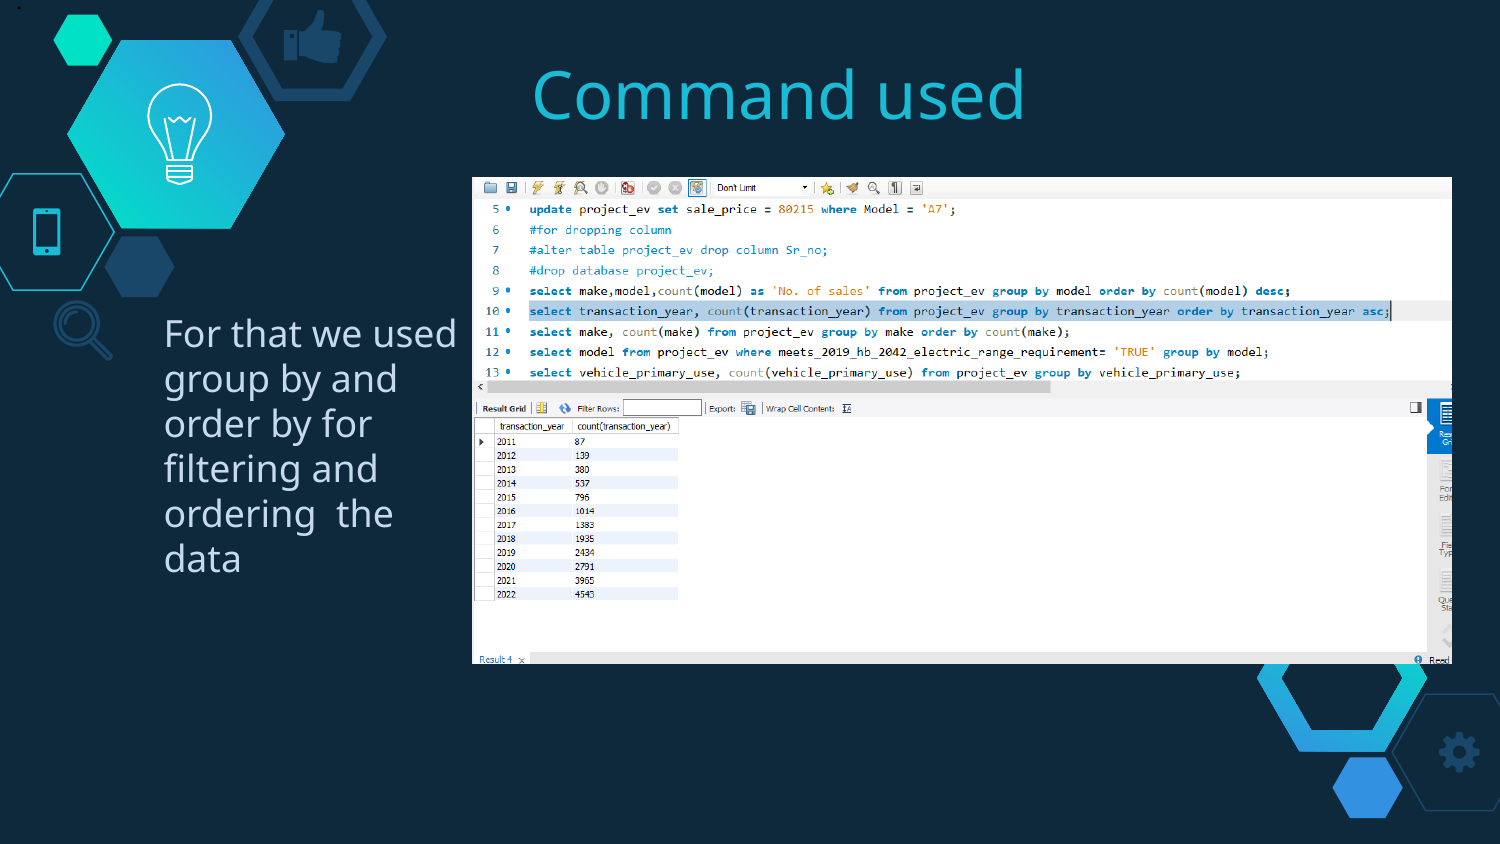

.
# Command used
For that we used group by and order by for filtering and ordering the data